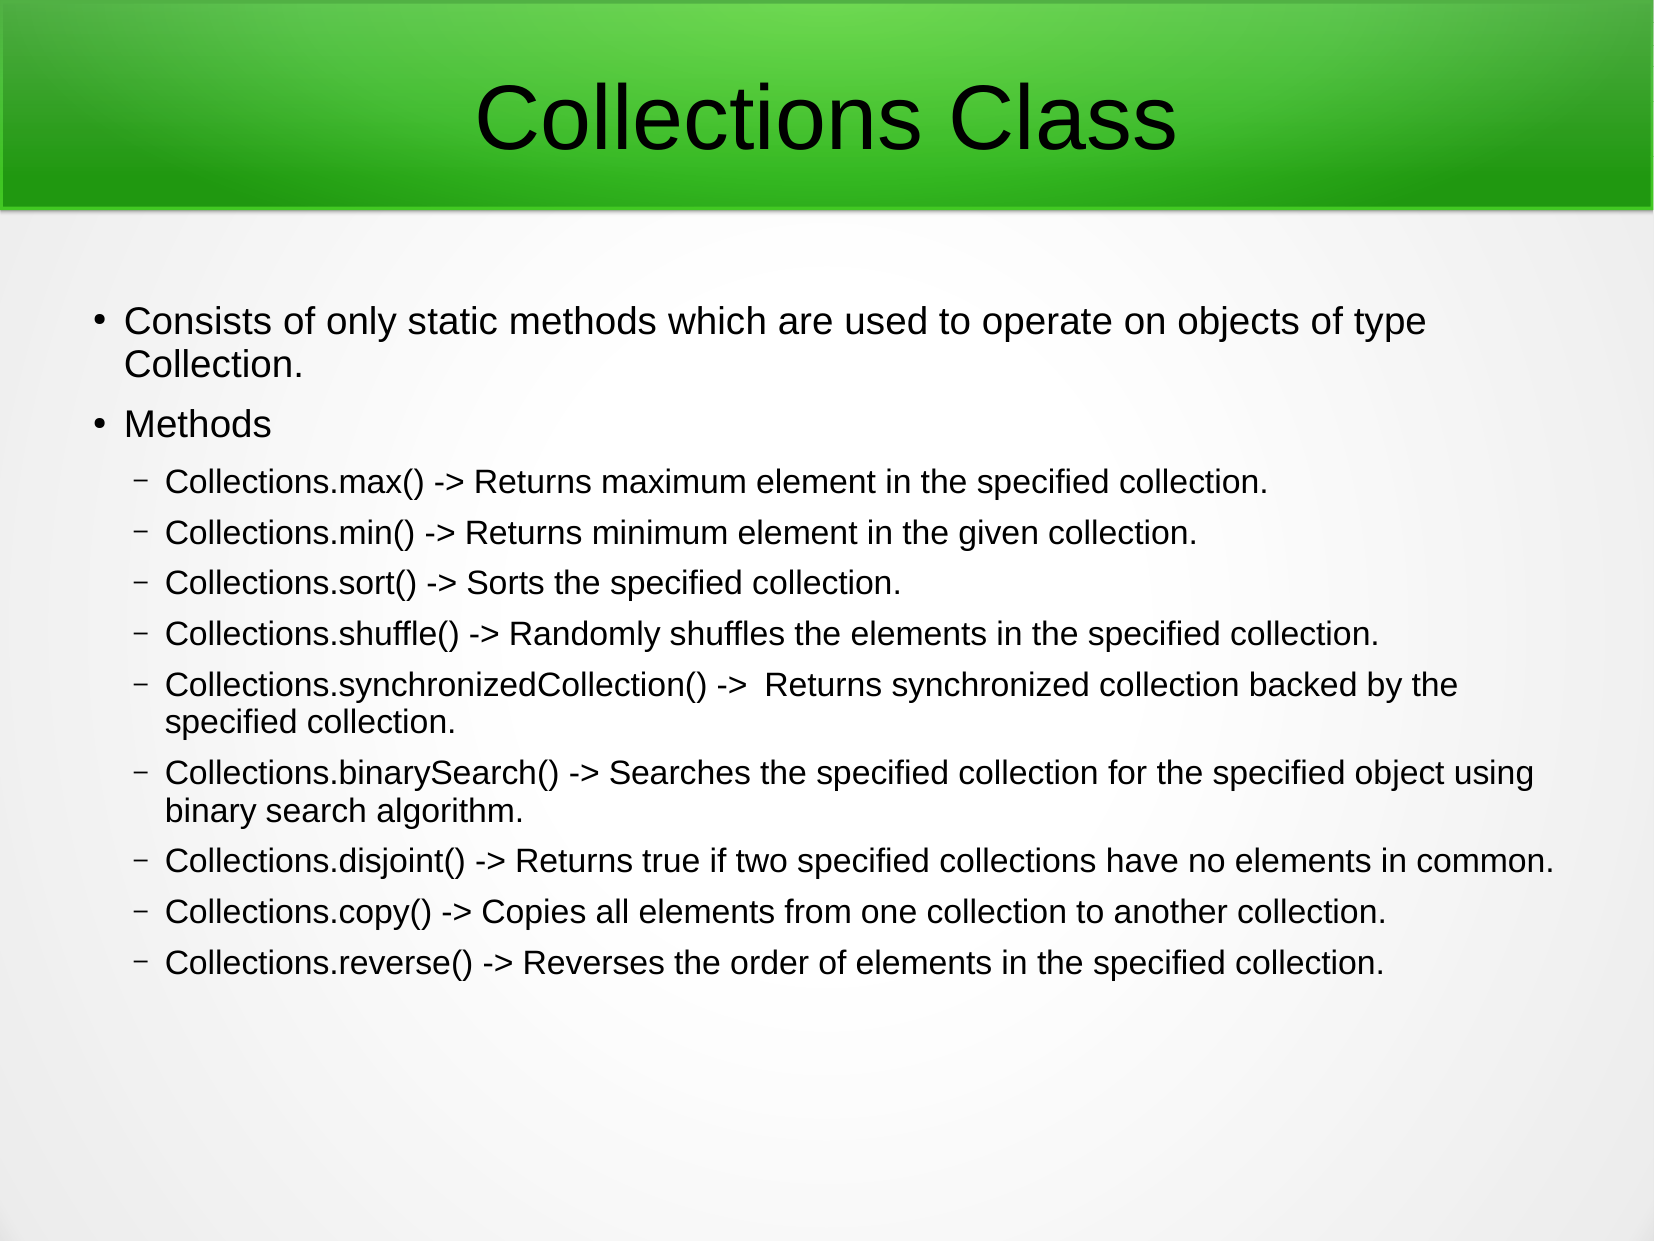

# Collections Class
Consists of only static methods which are used to operate on objects of type Collection.
Methods
Collections.max() -> Returns maximum element in the specified collection.
Collections.min() -> Returns minimum element in the given collection.
Collections.sort() -> Sorts the specified collection.
Collections.shuffle() -> Randomly shuffles the elements in the specified collection.
Collections.synchronizedCollection() -> 	Returns synchronized collection backed by the specified collection.
Collections.binarySearch() -> Searches the specified collection for the specified object using binary search algorithm.
Collections.disjoint() -> Returns true if two specified collections have no elements in common.
Collections.copy() -> Copies all elements from one collection to another collection.
Collections.reverse() -> Reverses the order of elements in the specified collection.